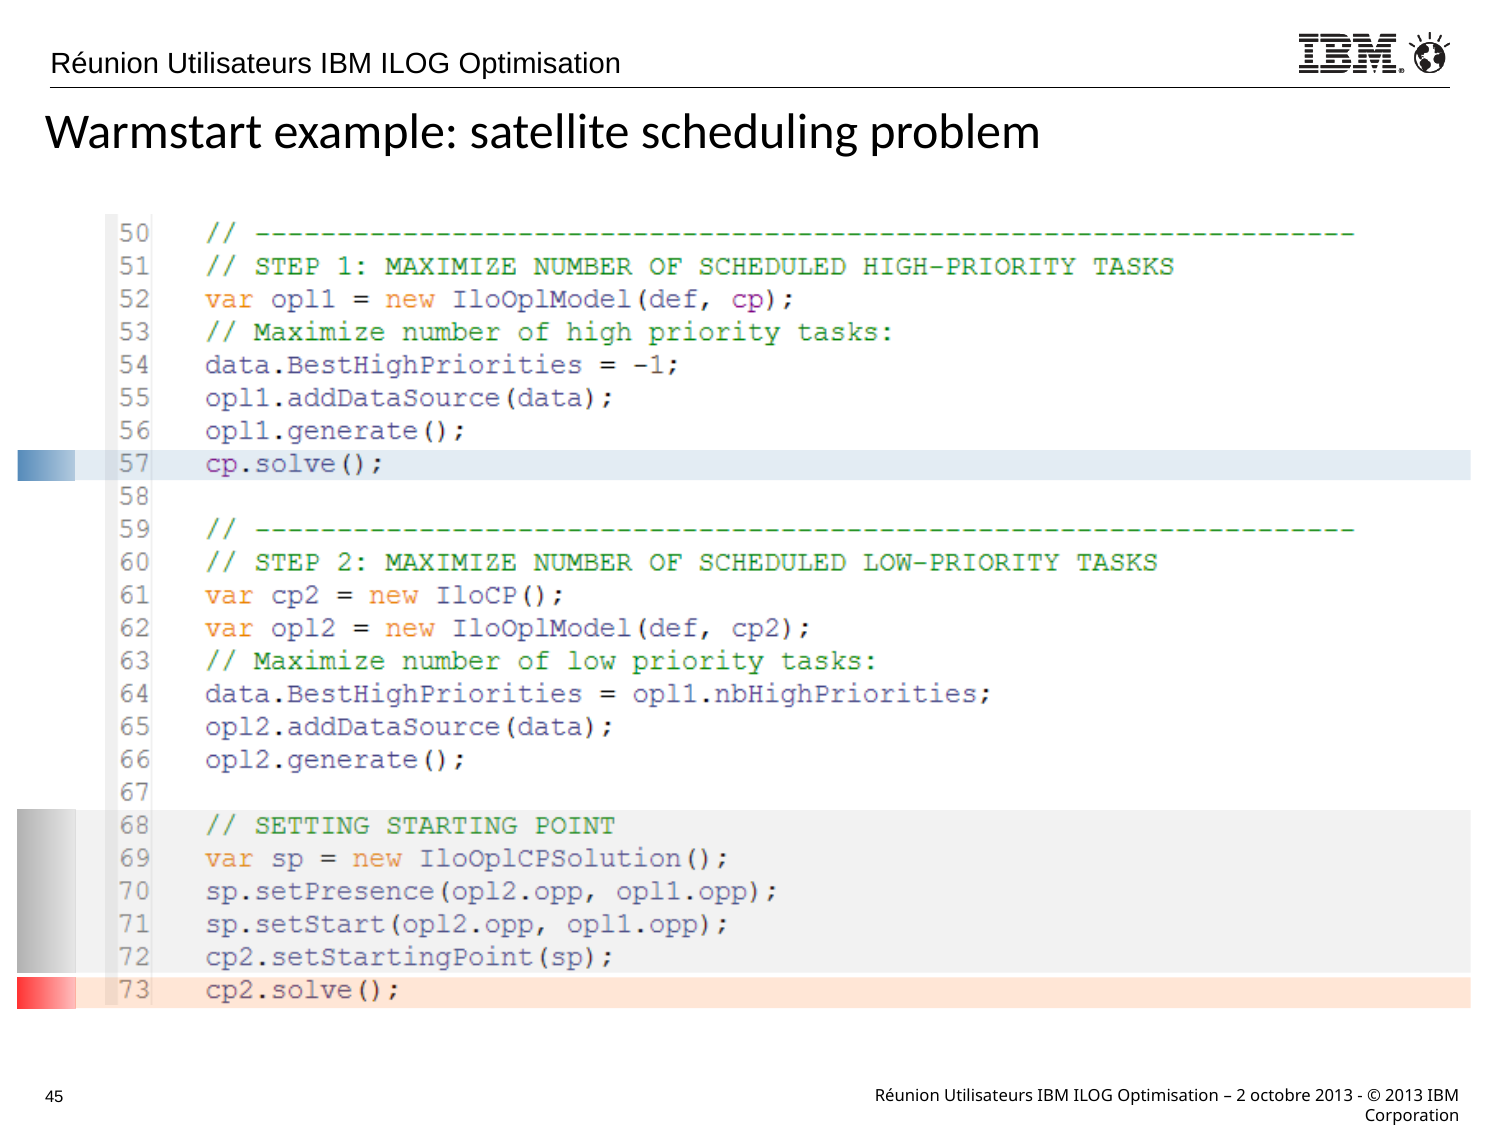

# Warmstart example: satellite scheduling problem
45